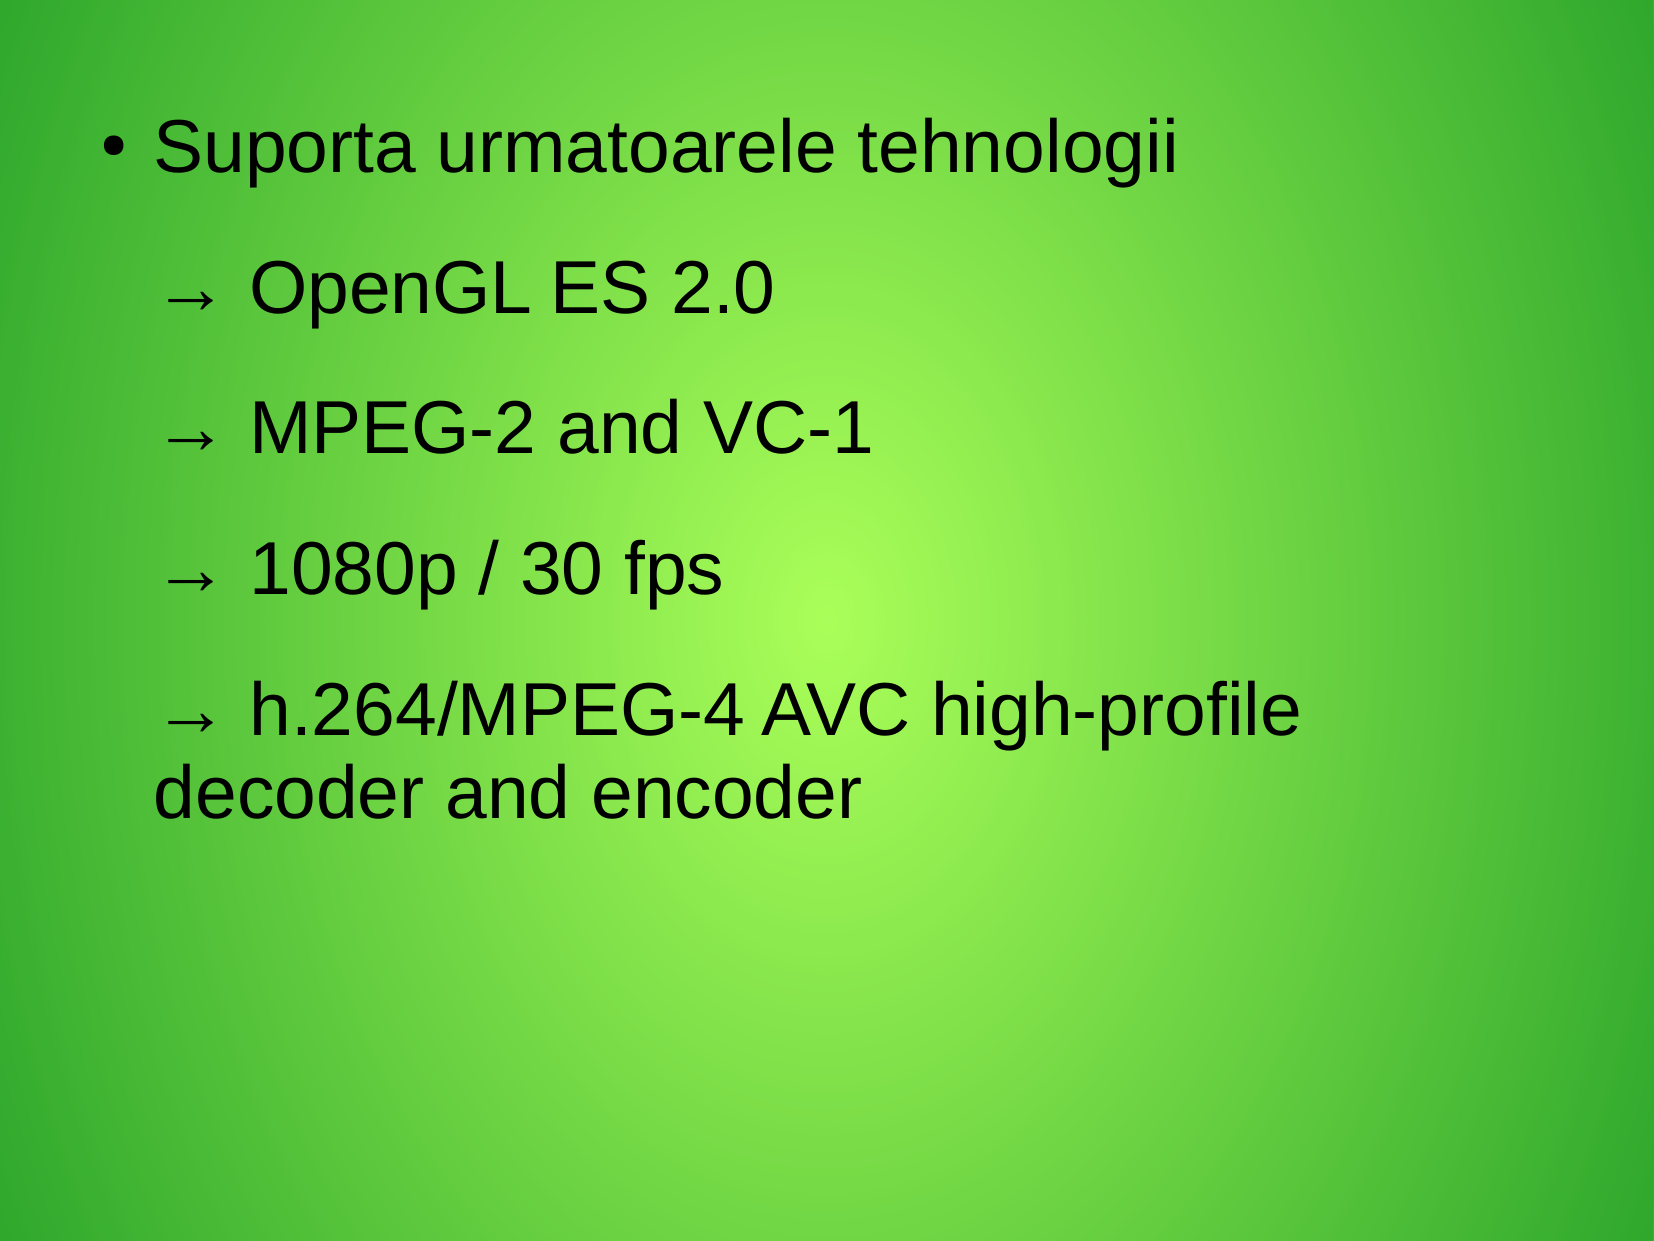

# Suporta urmatoarele tehnologii
→ OpenGL ES 2.0
→ MPEG-2 and VC-1
→ 1080p / 30 fps
→ h.264/MPEG-4 AVC high-profile decoder and encoder